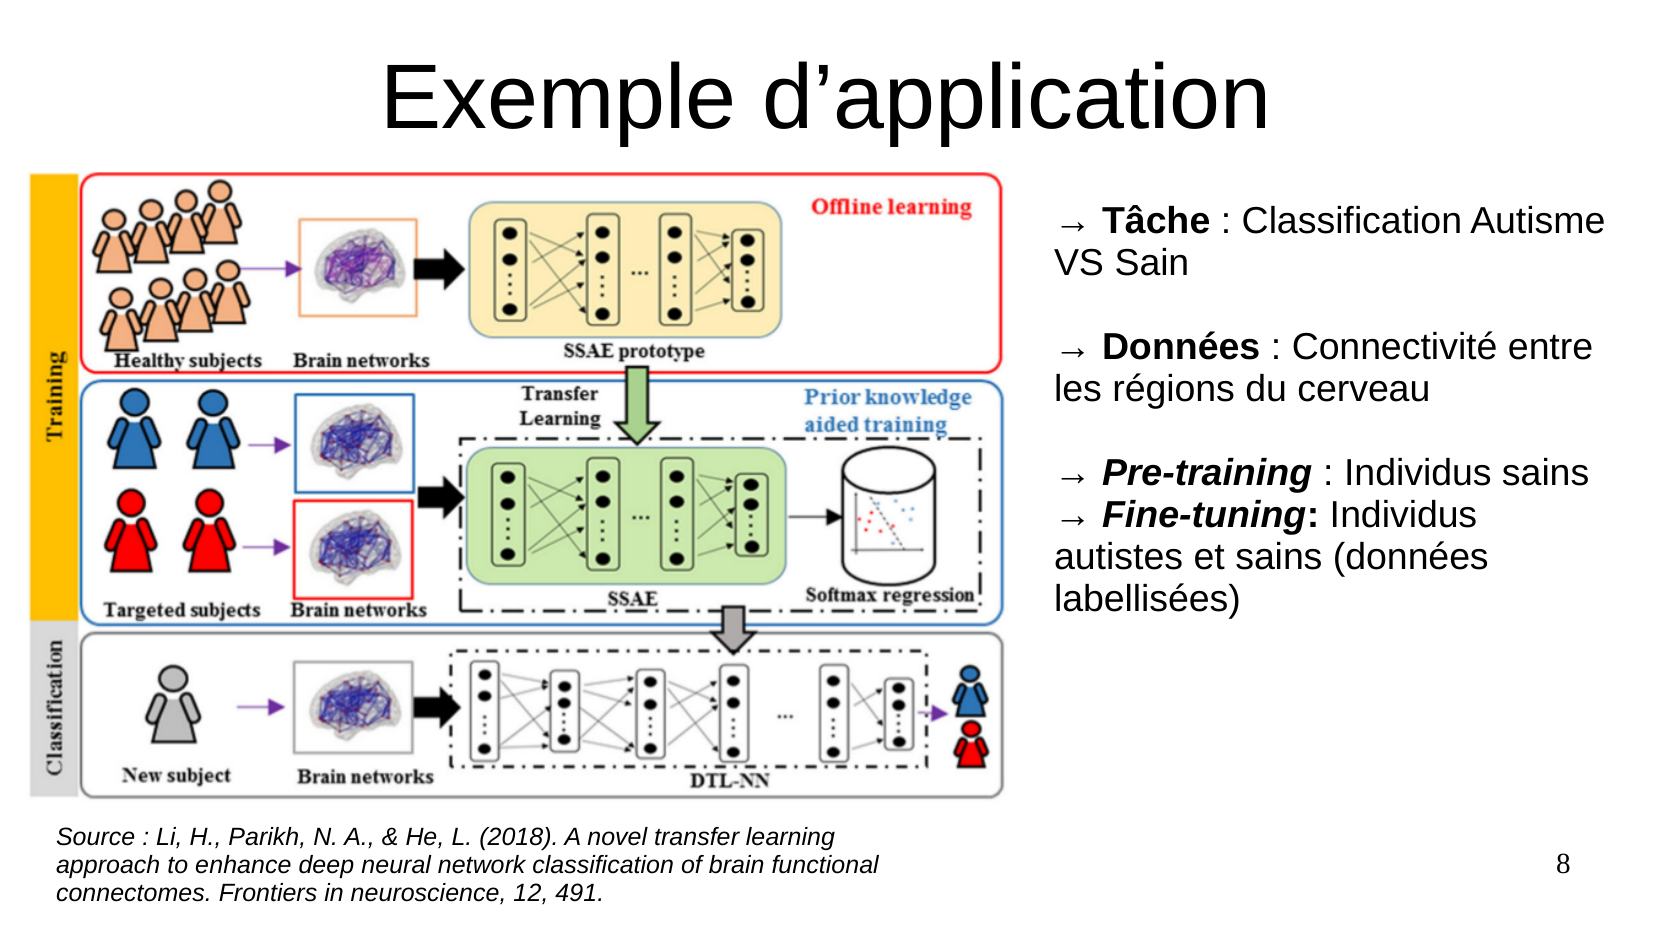

# Exemple d’application
→ Tâche : Classification Autisme VS Sain
→ Données : Connectivité entre les régions du cerveau
→ Pre-training : Individus sains
→ Fine-tuning: Individus autistes et sains (données labellisées)
Source : Li, H., Parikh, N. A., & He, L. (2018). A novel transfer learning approach to enhance deep neural network classification of brain functional connectomes. Frontiers in neuroscience, 12, 491.
8